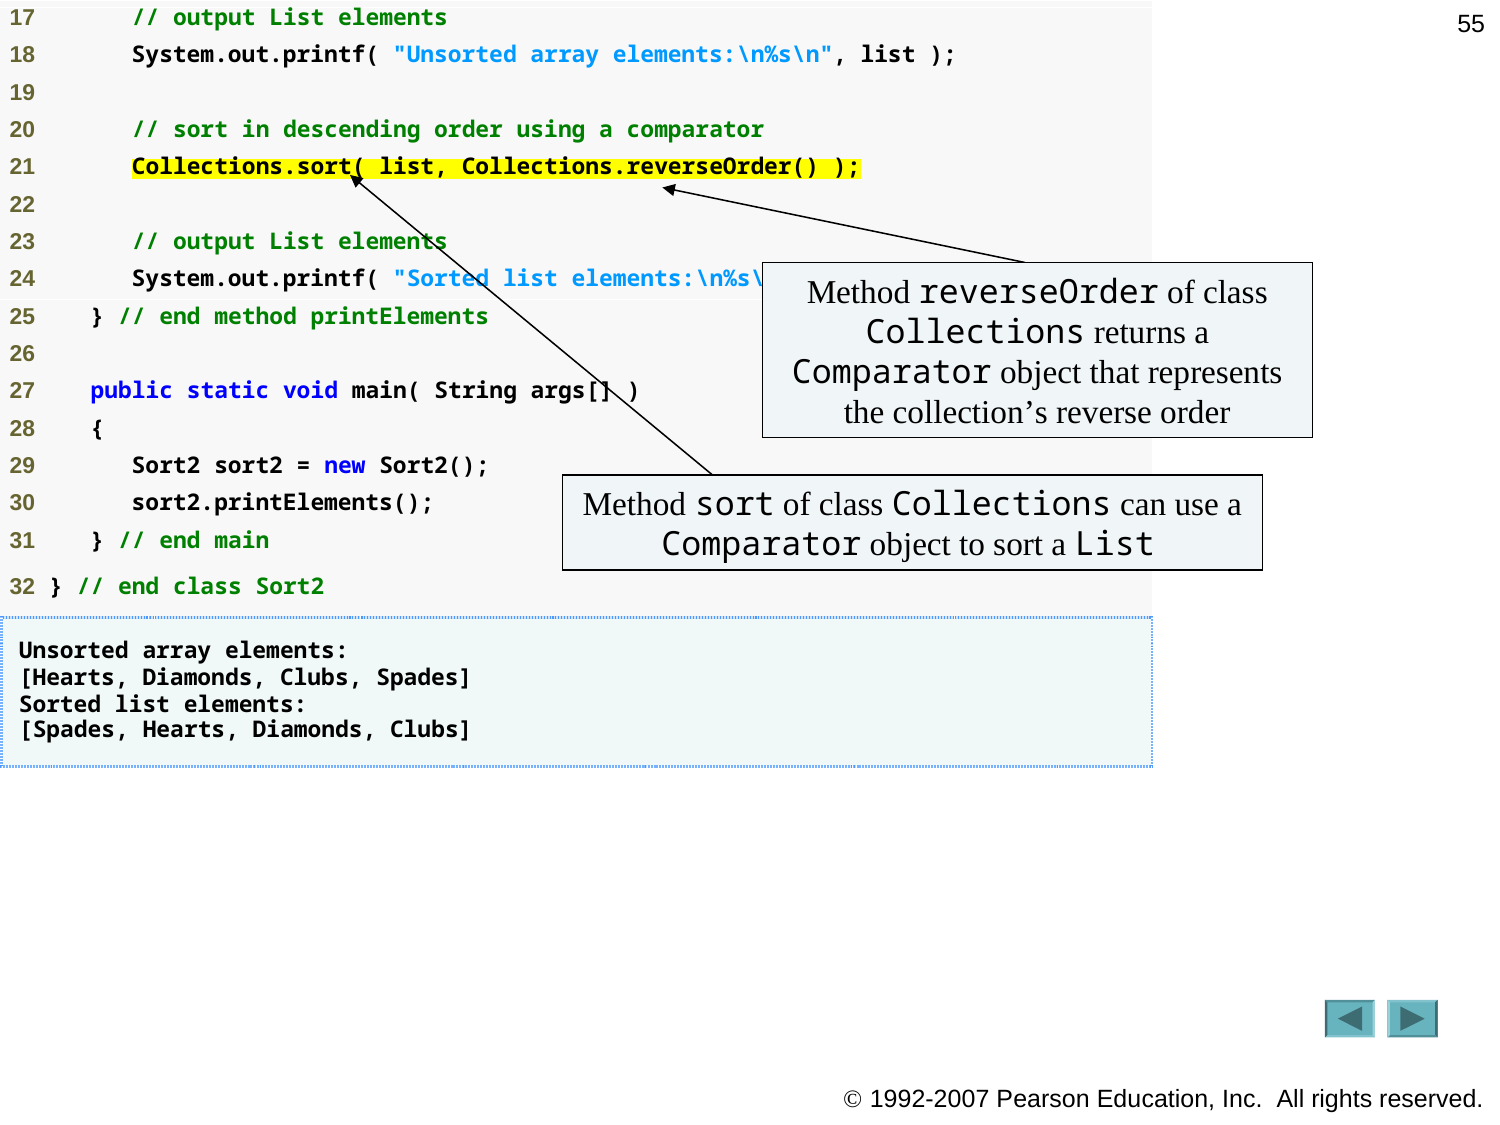

#
Method reverseOrder of class Collections returns a Comparator object that represents the collection’s reverse order
Method sort of class Collections can use a Comparator object to sort a List